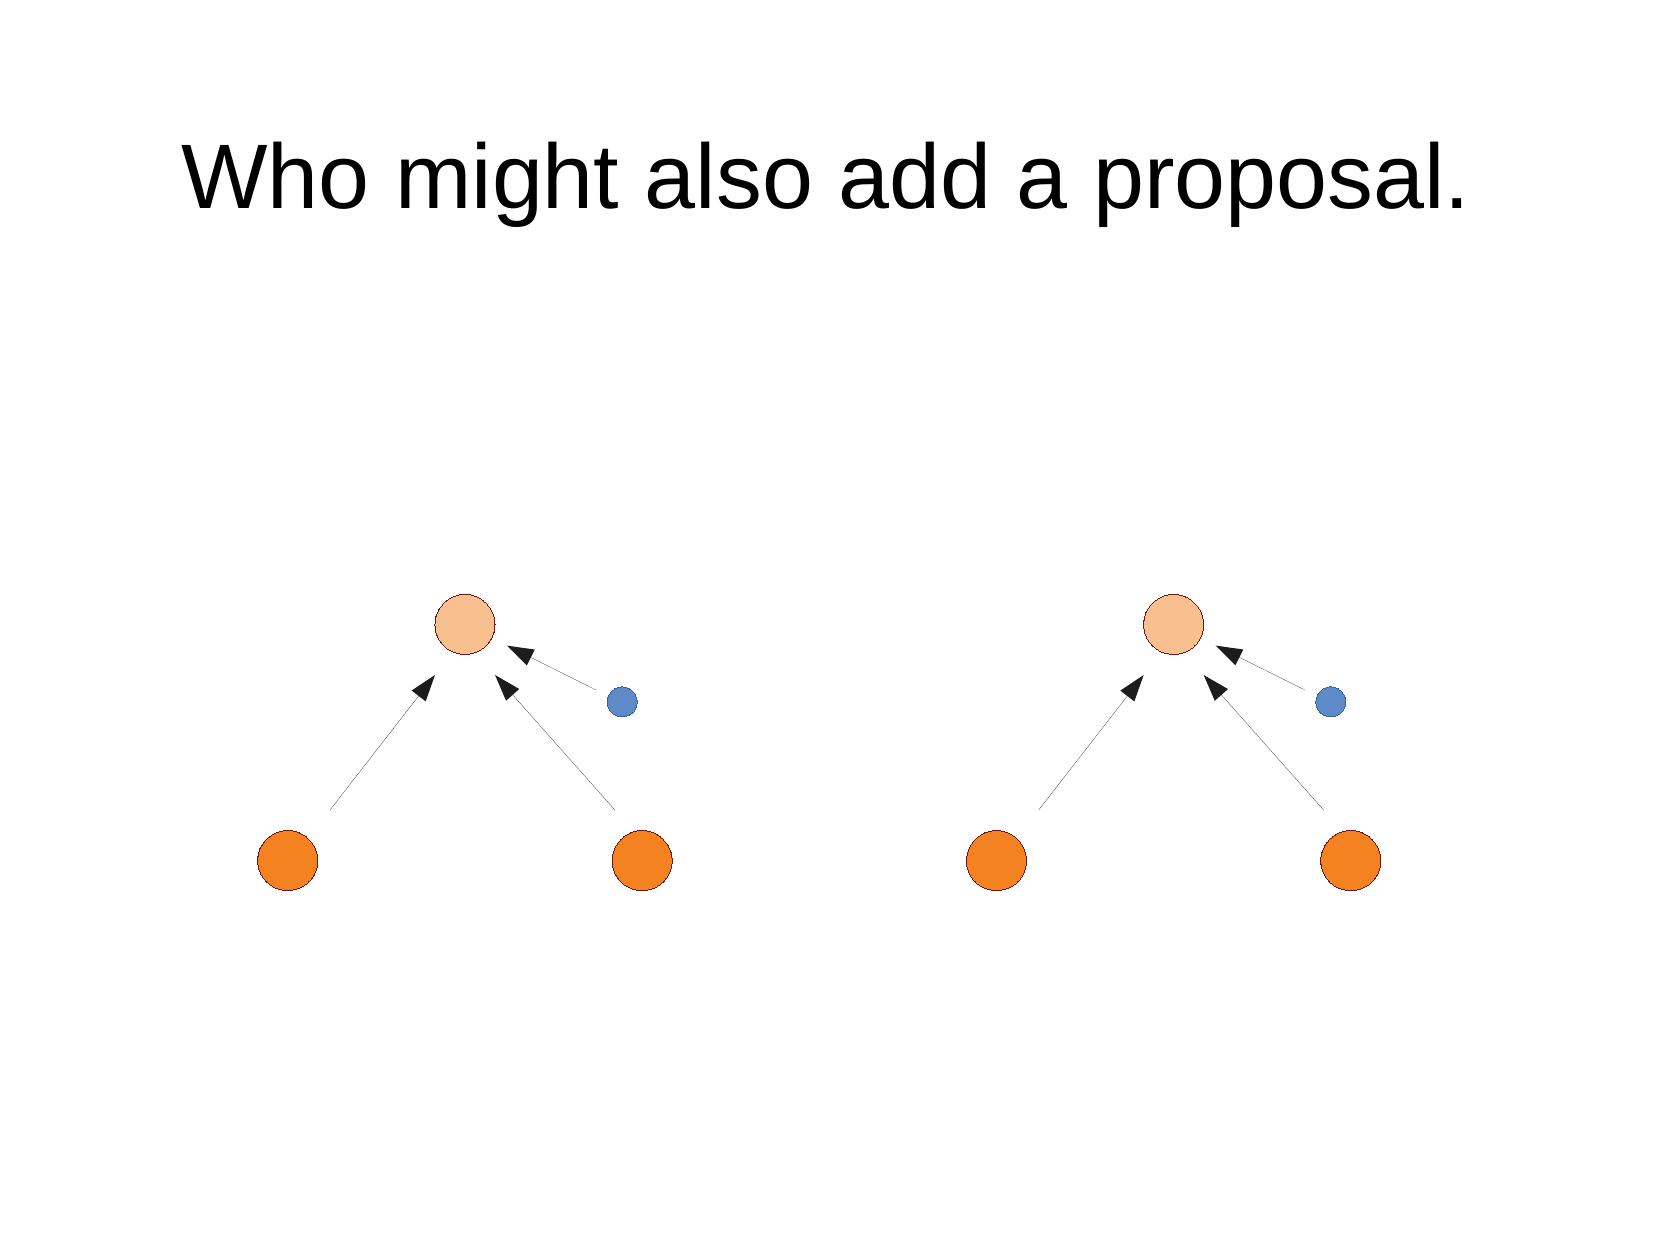

# Who might also add a proposal.